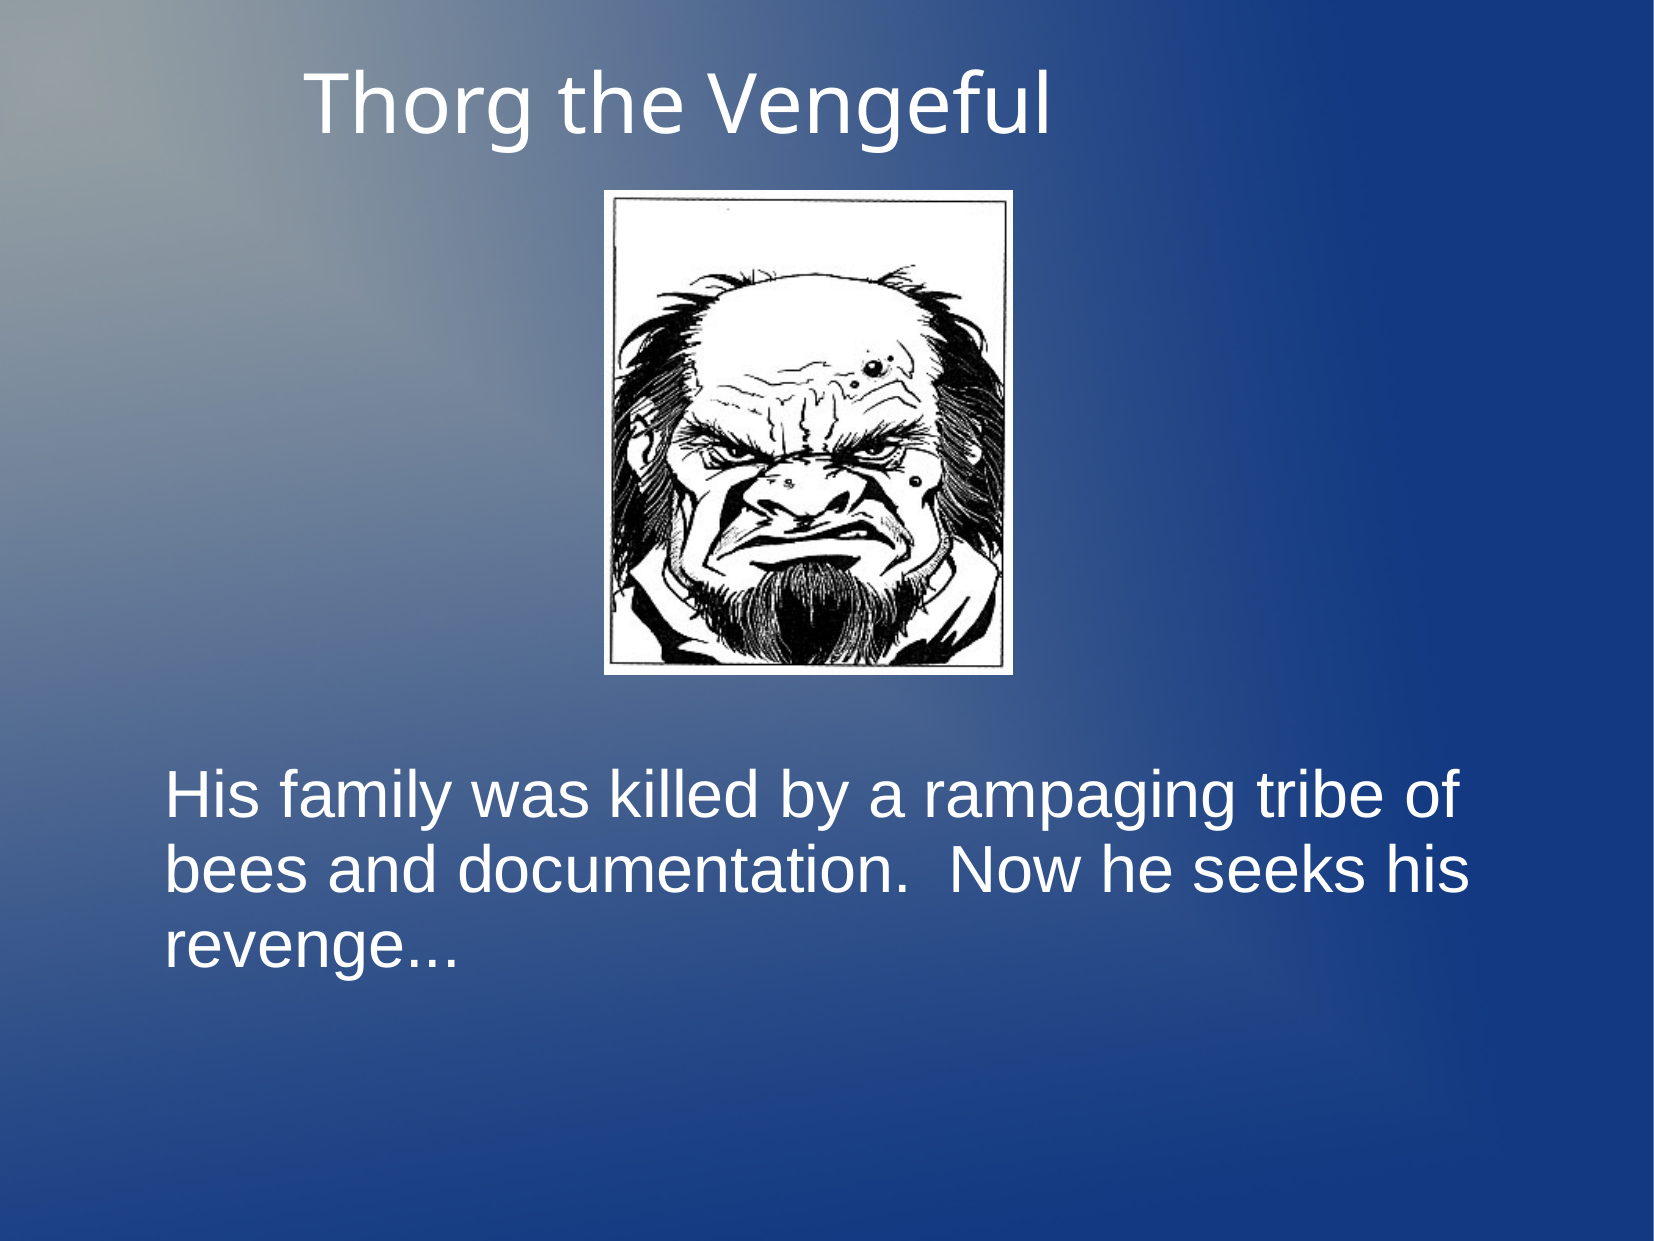

Thorg the Vengeful
His family was killed by a rampaging tribe of bees and documentation. Now he seeks his revenge...